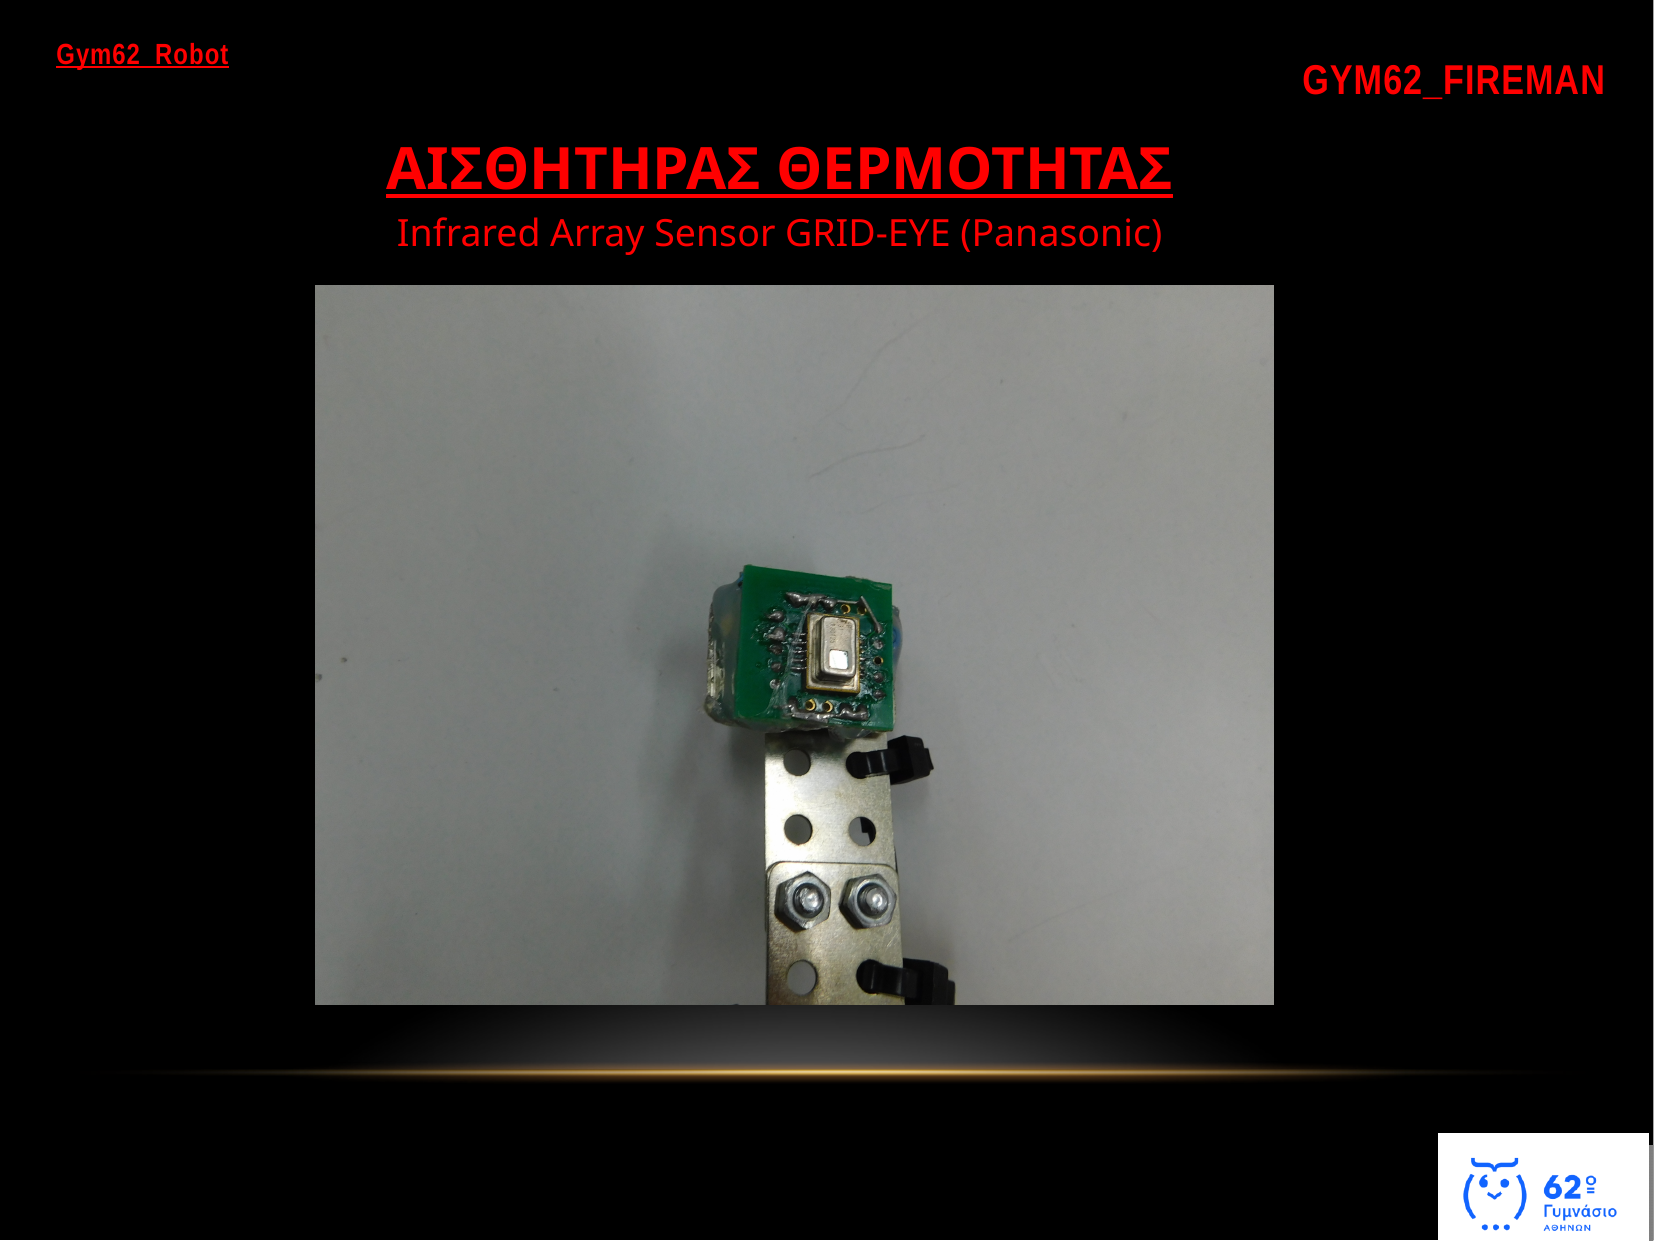

Gym62_FireMan
Gym62_Robot
ΑΙΣΘΗΤΗΡΑΣ ΘΕΡΜΟΤΗΤΑΣ
Infrared Array Sensor GRID-EYE (Panasonic)